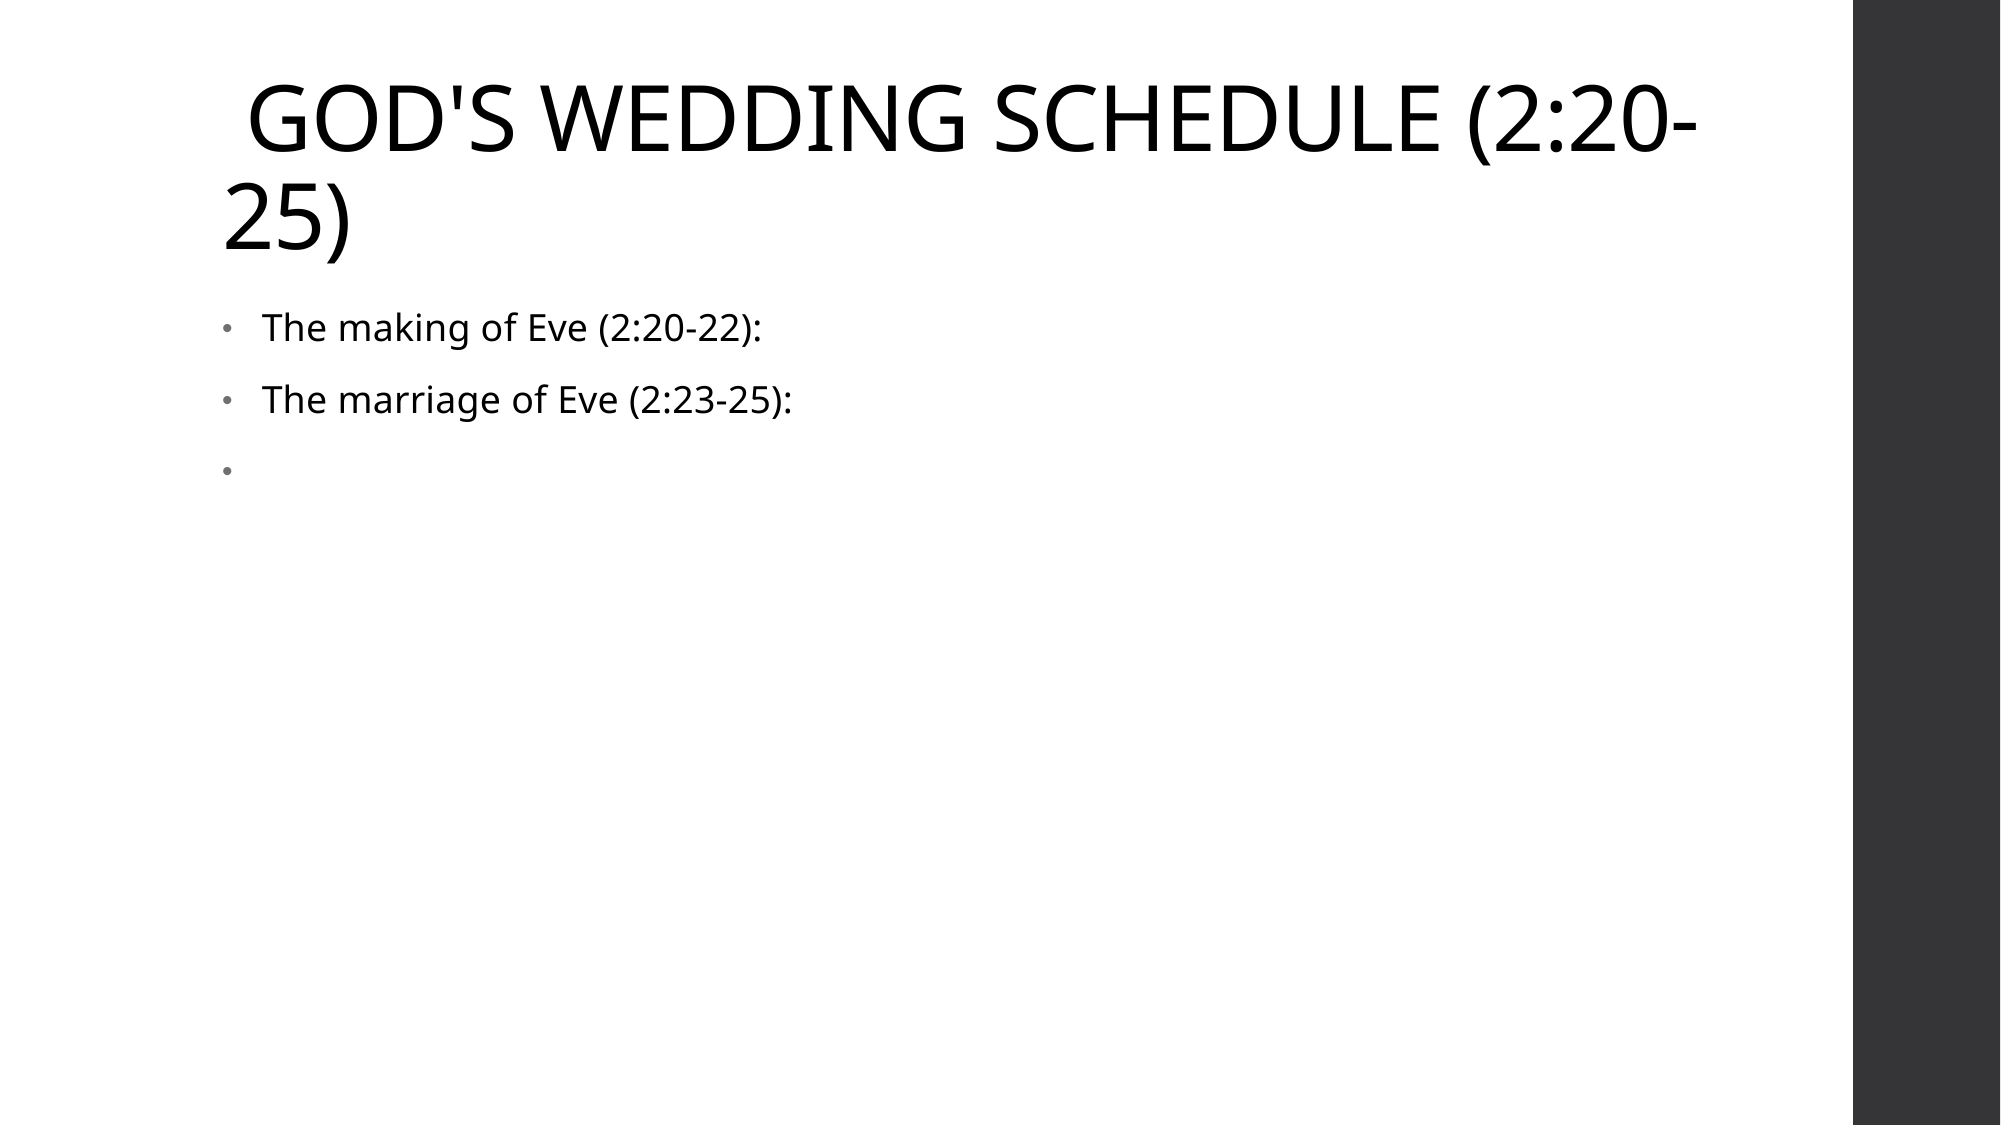

# GOD'S WEDDING SCHEDULE (2:20-25)
 The making of Eve (2:20-22):
 The marriage of Eve (2:23-25):